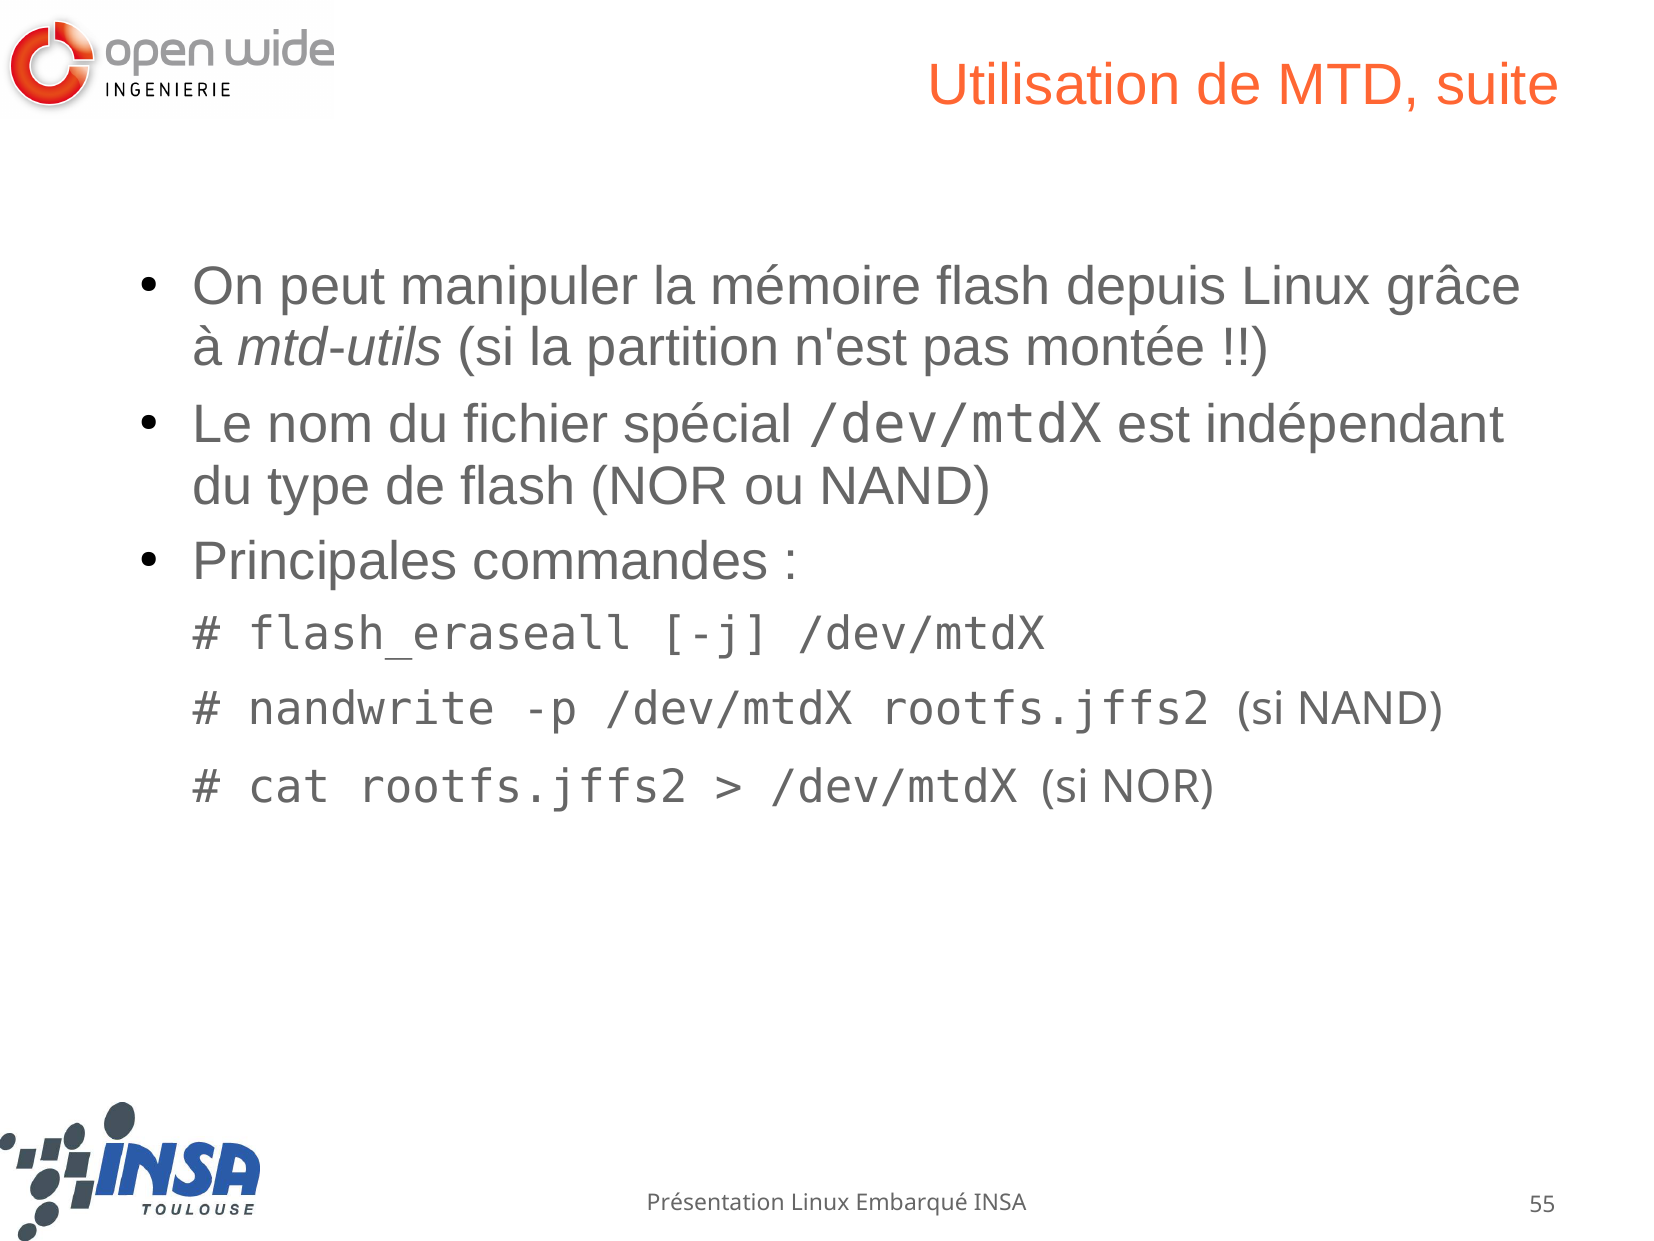

# Utilisation de MTD, suite
On peut manipuler la mémoire flash depuis Linux grâce à mtd-utils (si la partition n'est pas montée !!)
Le nom du fichier spécial /dev/mtdX est indépendant du type de flash (NOR ou NAND)
Principales commandes :
# flash_eraseall [-j] /dev/mtdX
# nandwrite -p /dev/mtdX rootfs.jffs2 (si NAND)
# cat rootfs.jffs2 > /dev/mtdX (si NOR)